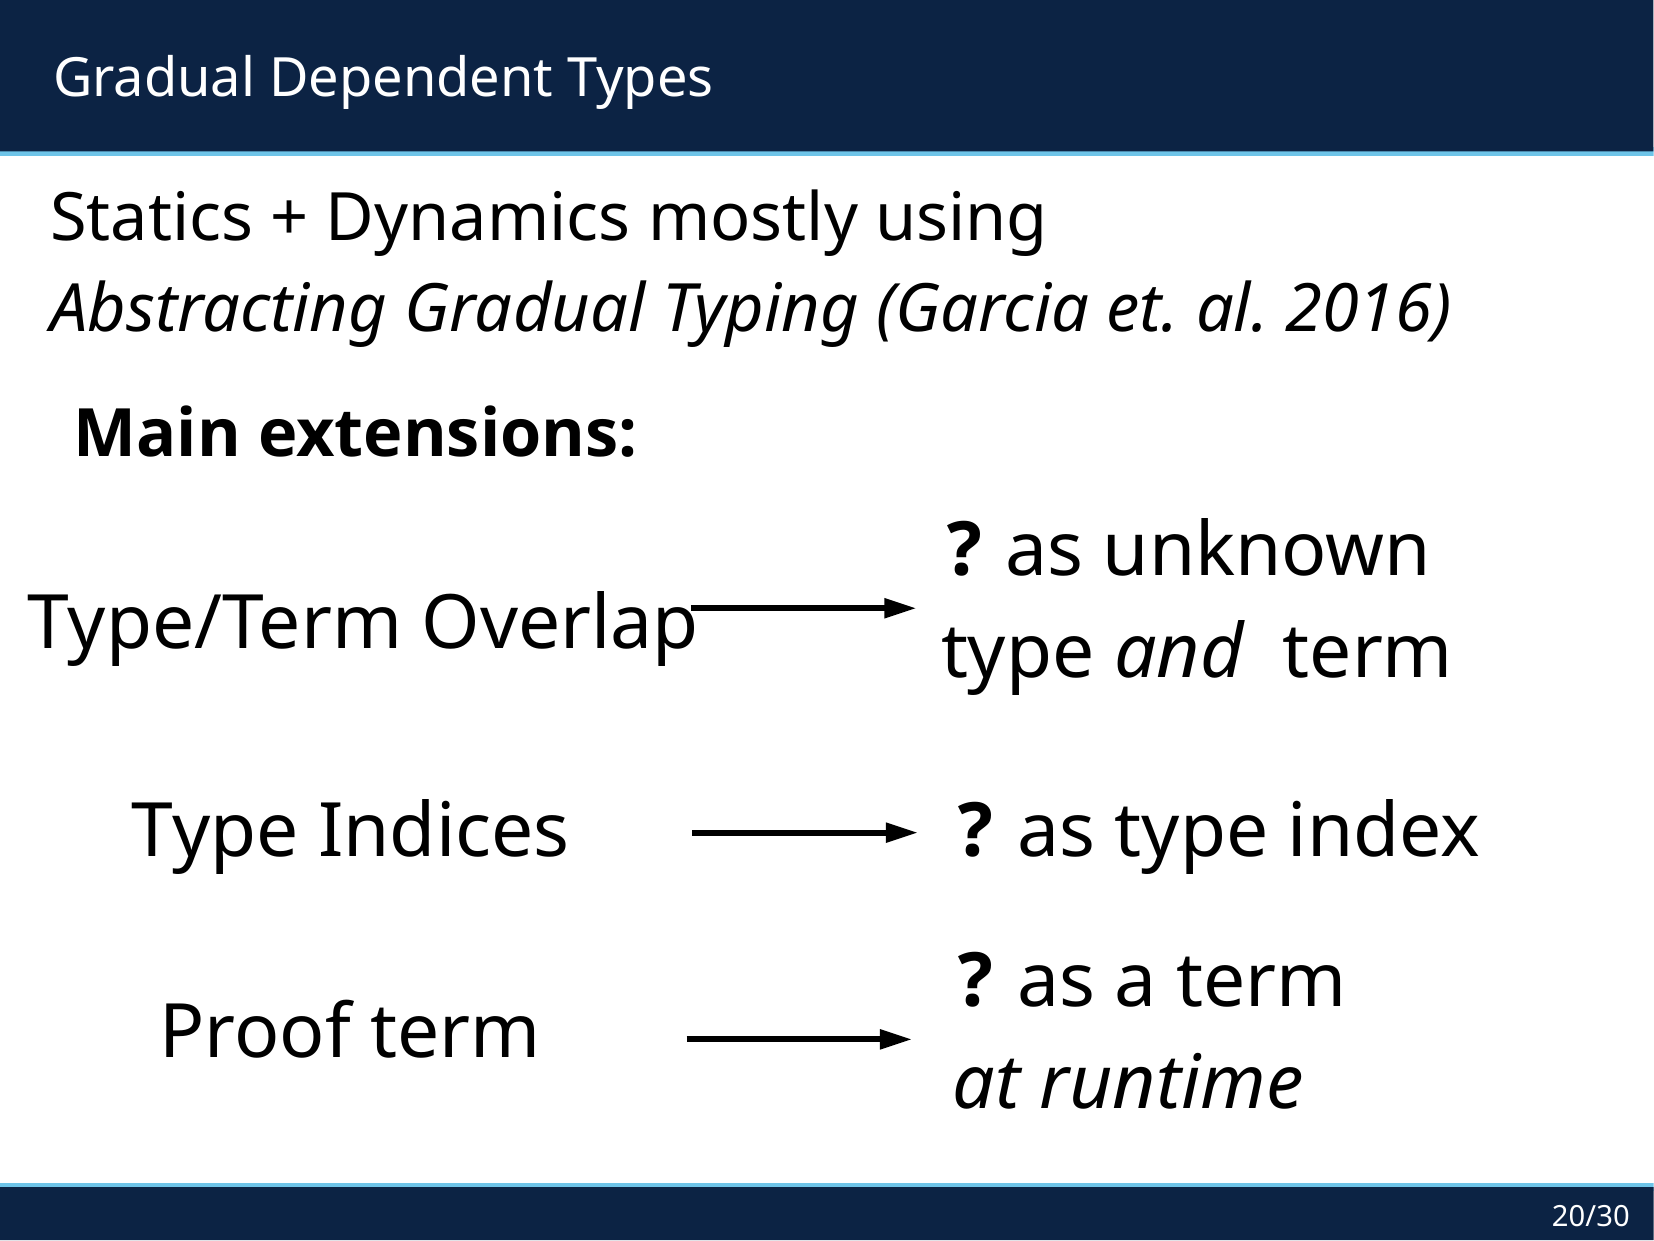

# Gradual Dependent Types
Statics + Dynamics mostly using
Abstracting Gradual Typing (Garcia et. al. 2016)
Main extensions:
? as unknown
type and term
Type/Term Overlap
Type Indices
? as type index
? as a term
at runtime
Proof term
20